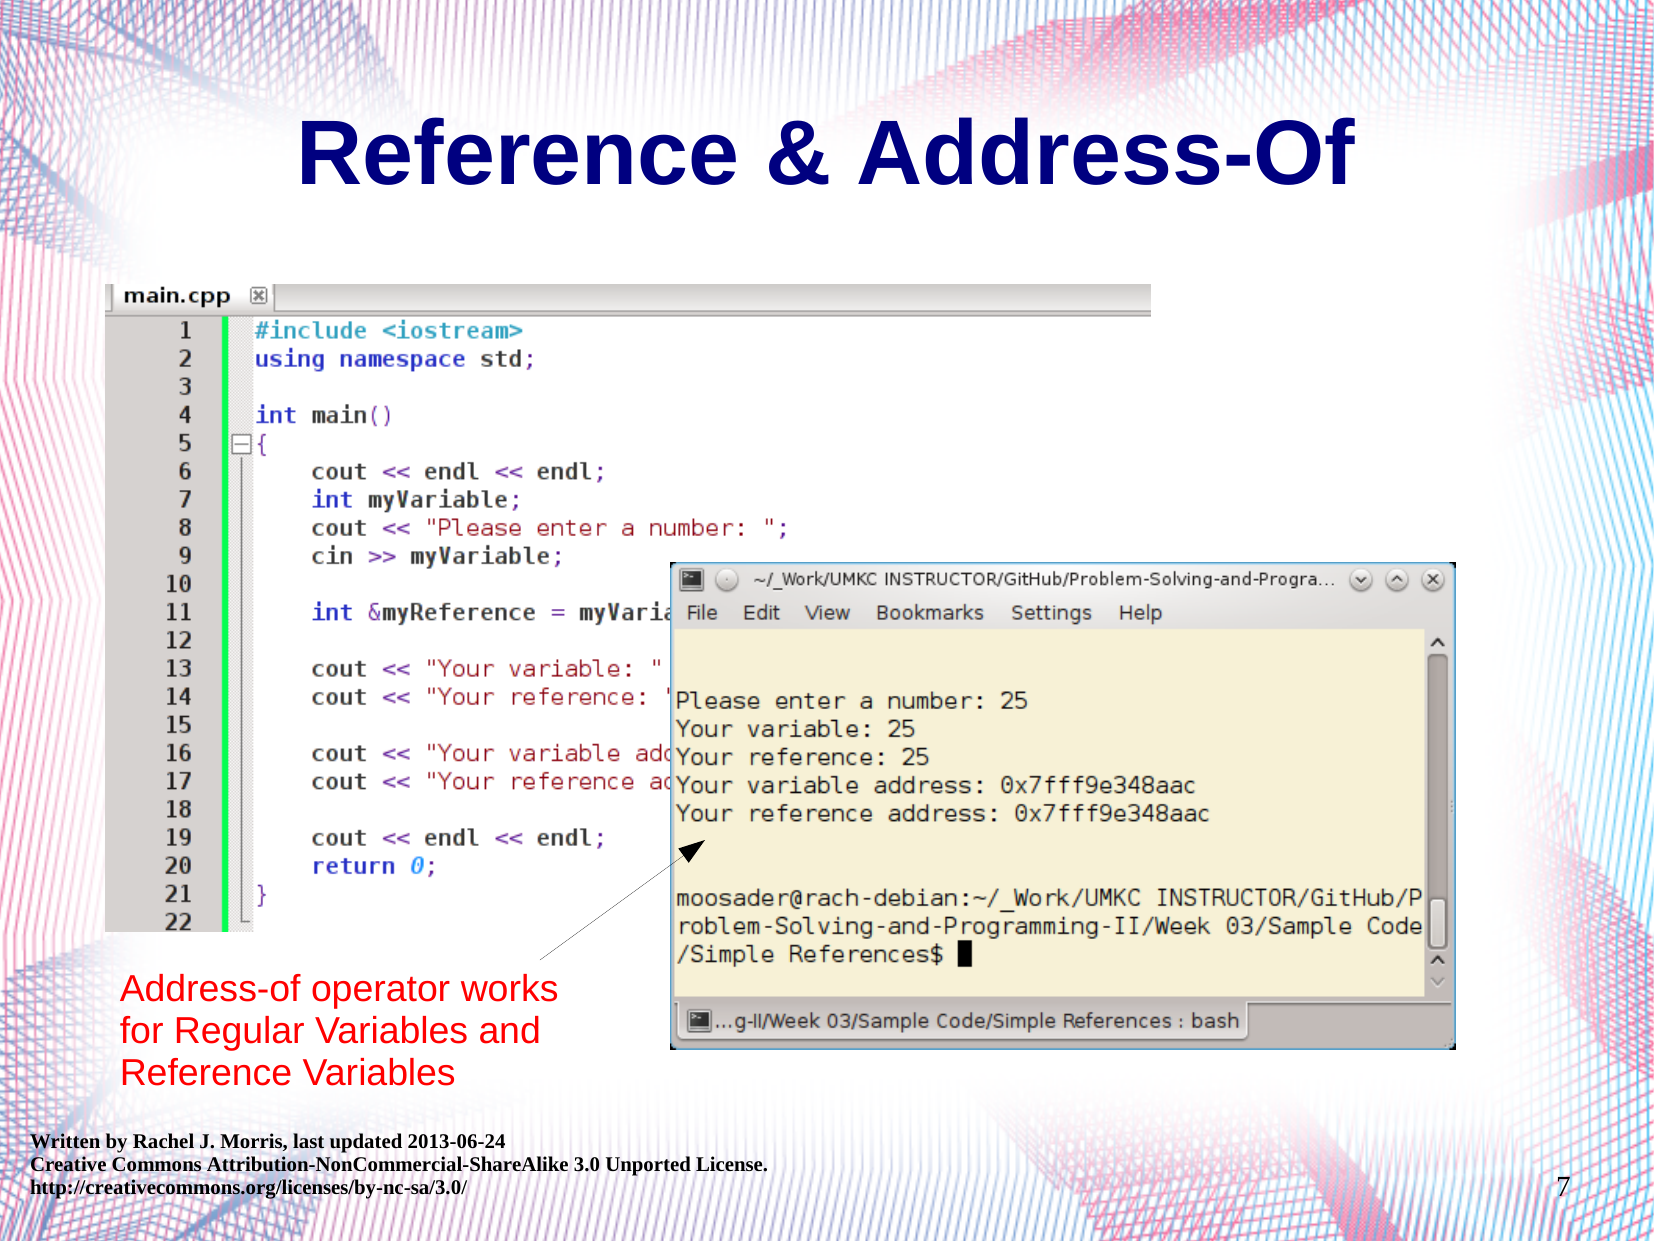

# Reference & Address-Of
Address-of operator works for Regular Variables and Reference Variables
7